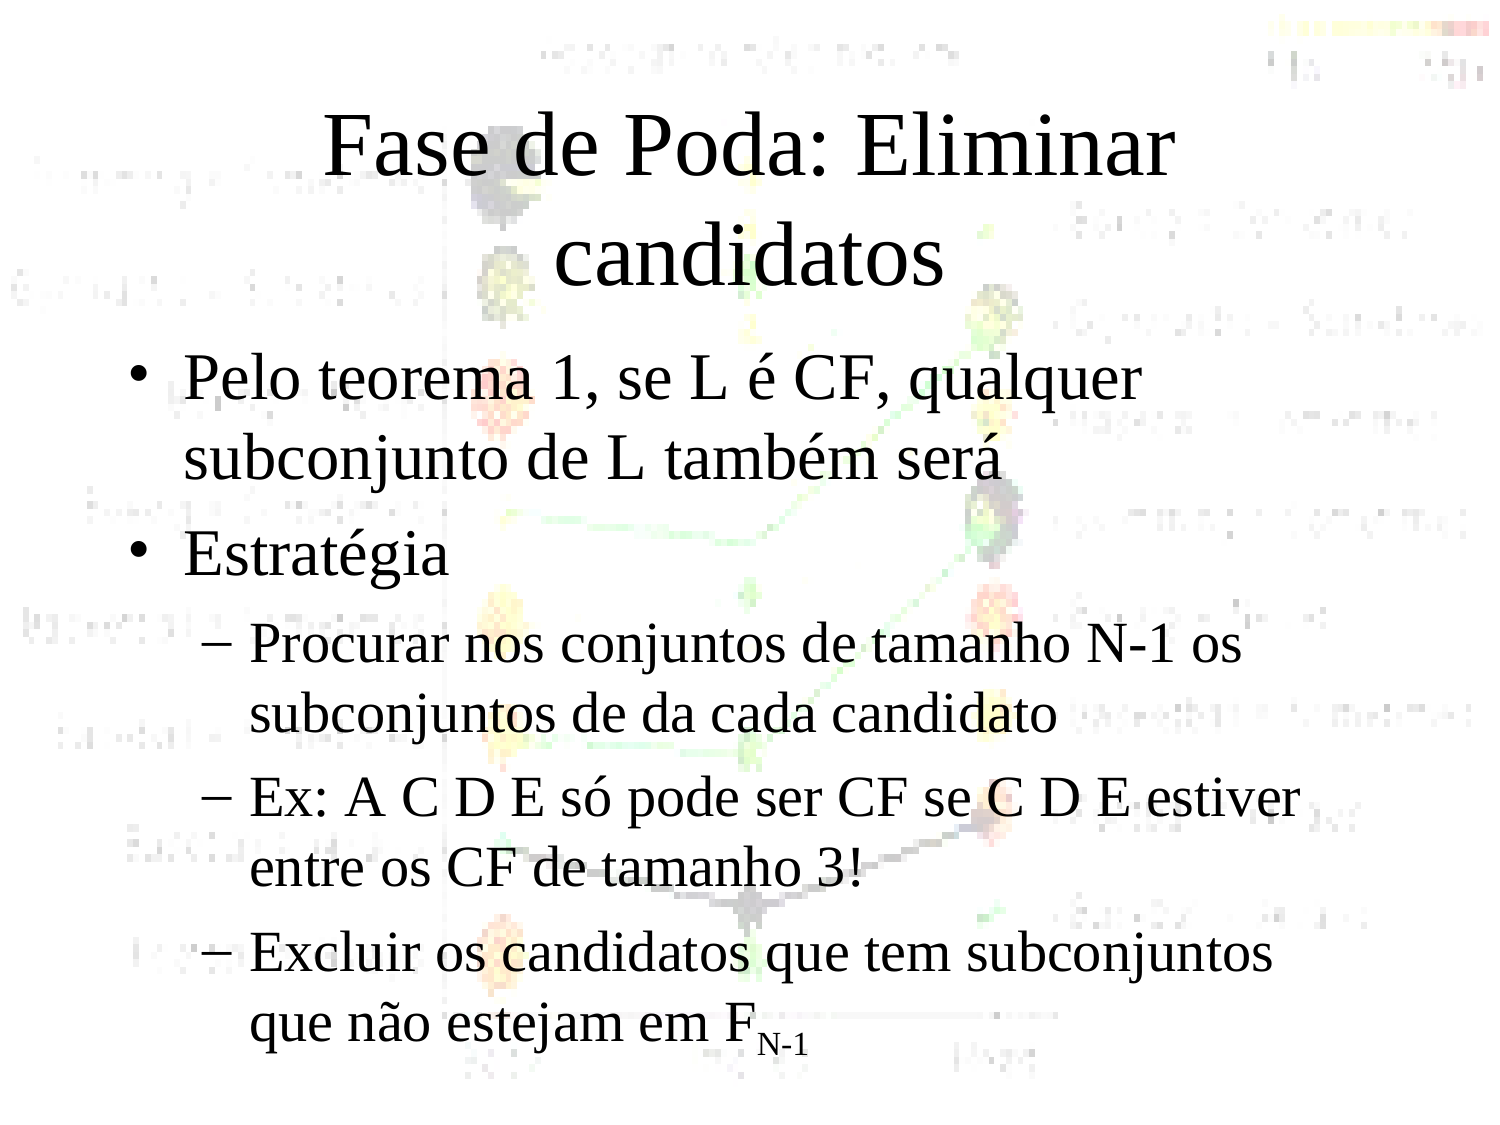

# Fase de Poda: Eliminar candidatos
Pelo teorema 1, se L é CF, qualquer subconjunto de L também será
Estratégia
Procurar nos conjuntos de tamanho N-1 os subconjuntos de da cada candidato
Ex: A C D E só pode ser CF se C D E estiver entre os CF de tamanho 3!
Excluir os candidatos que tem subconjuntos que não estejam em FN-1